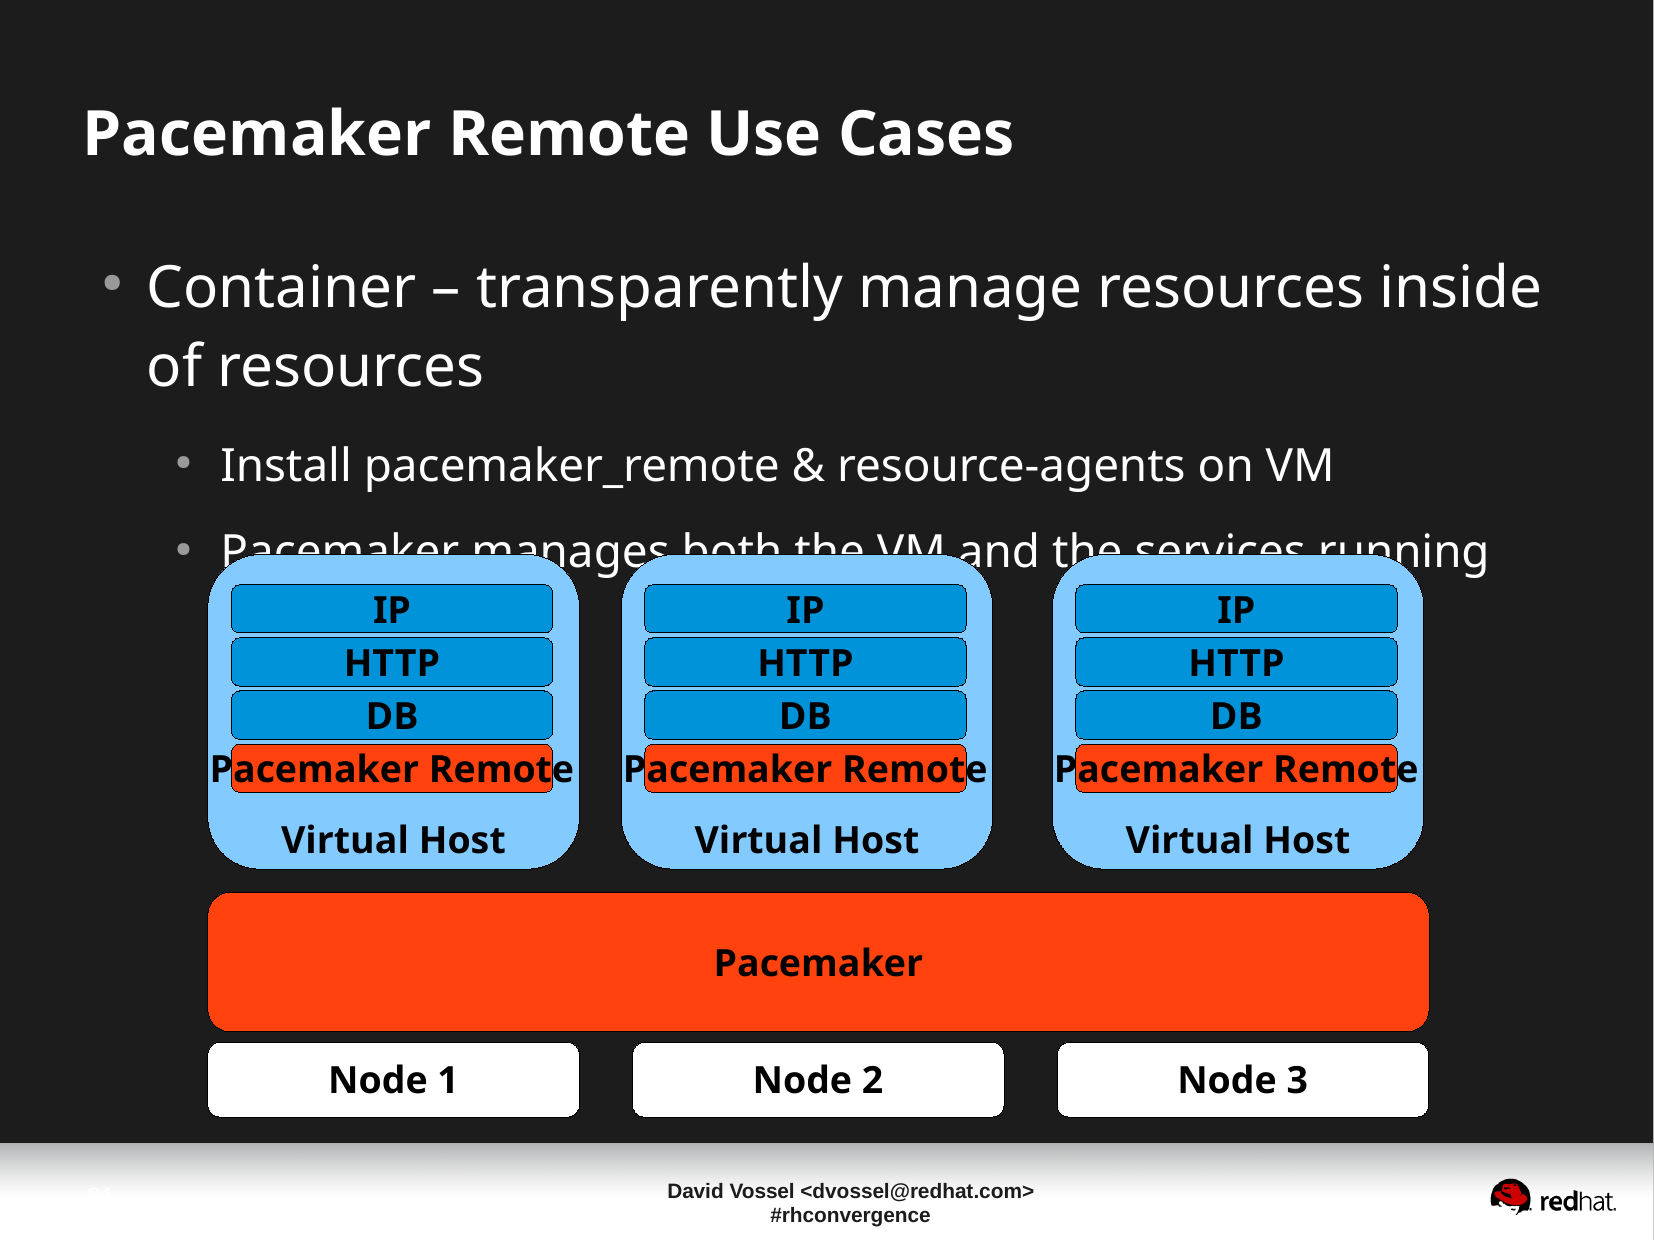

# Pacemaker Remote Use Cases
Container – transparently manage resources inside of resources
Install pacemaker_remote & resource-agents on VM
Pacemaker manages both the VM and the services running within the VM.
Virtual Host
Virtual Host
Virtual Host
IP
IP
IP
HTTP
HTTP
HTTP
DB
DB
DB
Pacemaker Remote
Pacemaker Remote
Pacemaker Remote
Pacemaker
Node 1
Node 2
Node 3